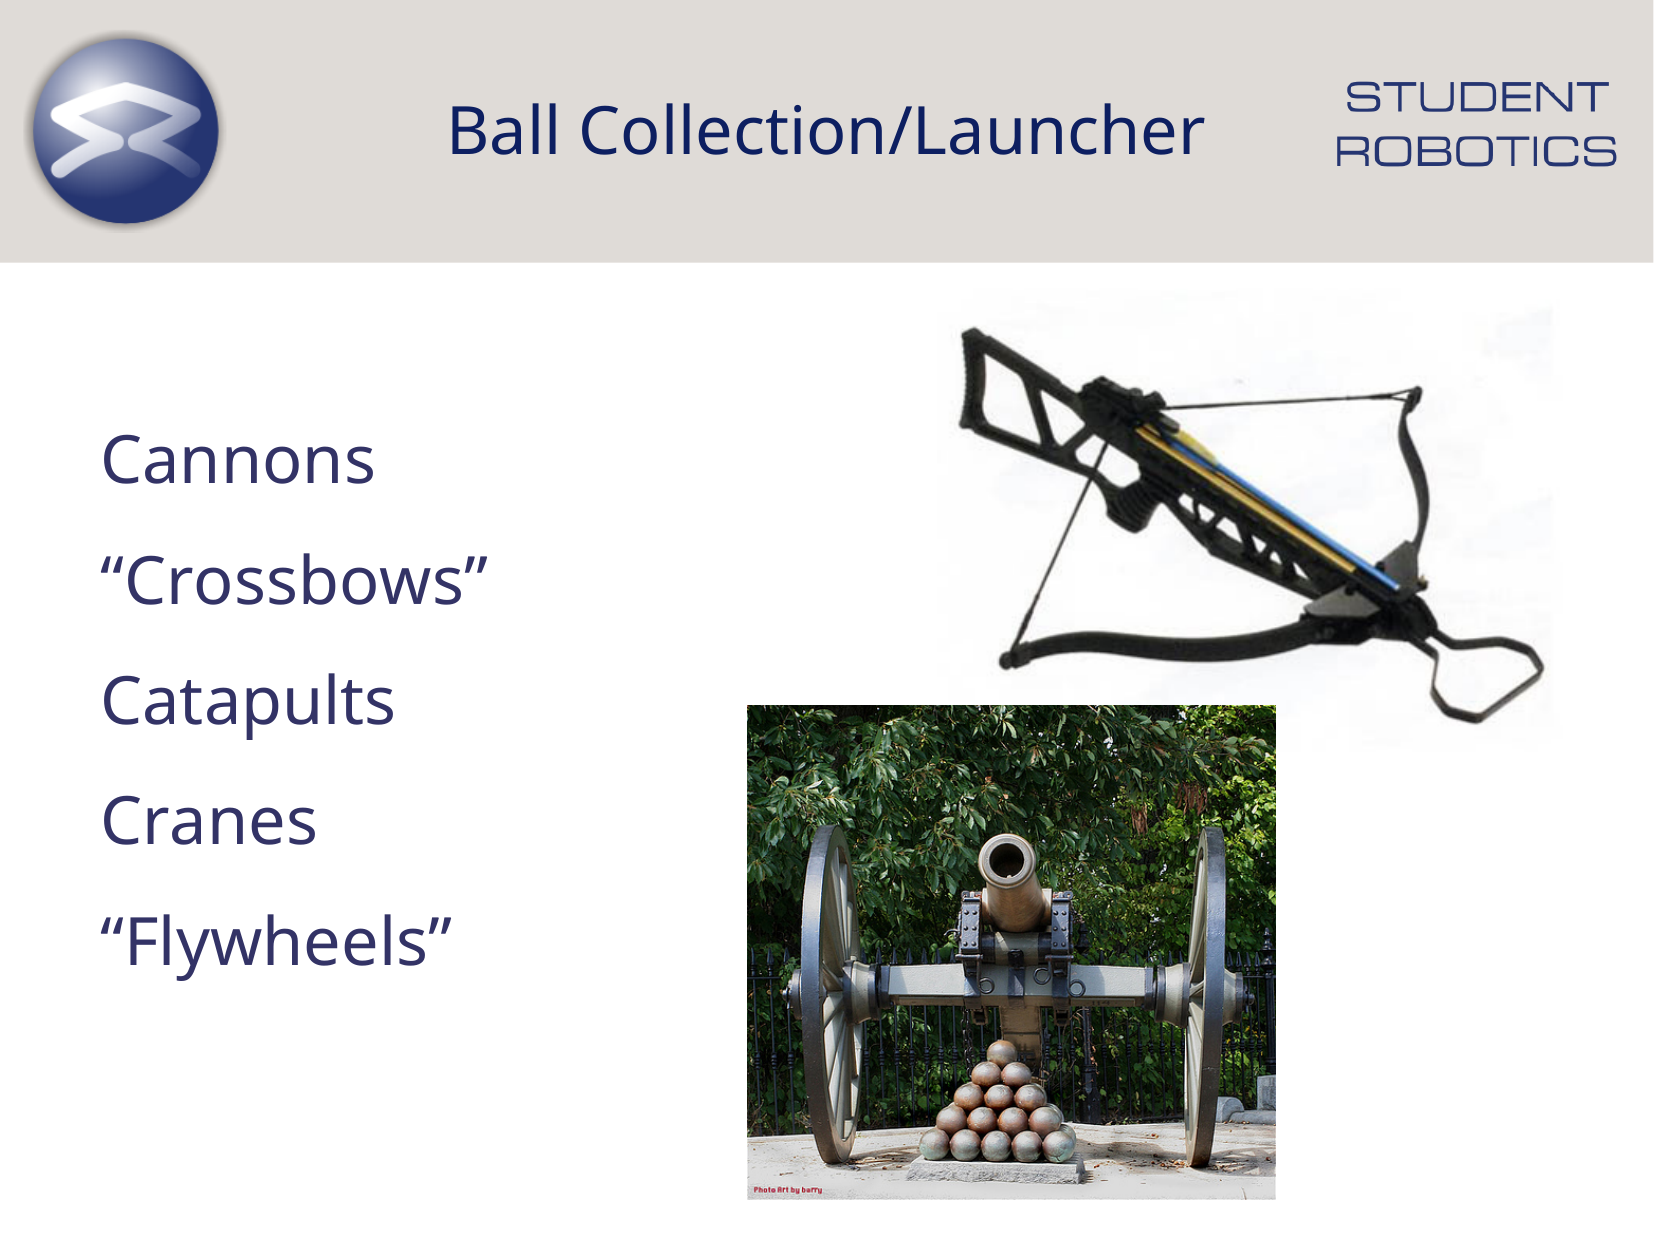

# Ball Collection/Launcher
Cannons
“Crossbows”
Catapults
Cranes
“Flywheels”